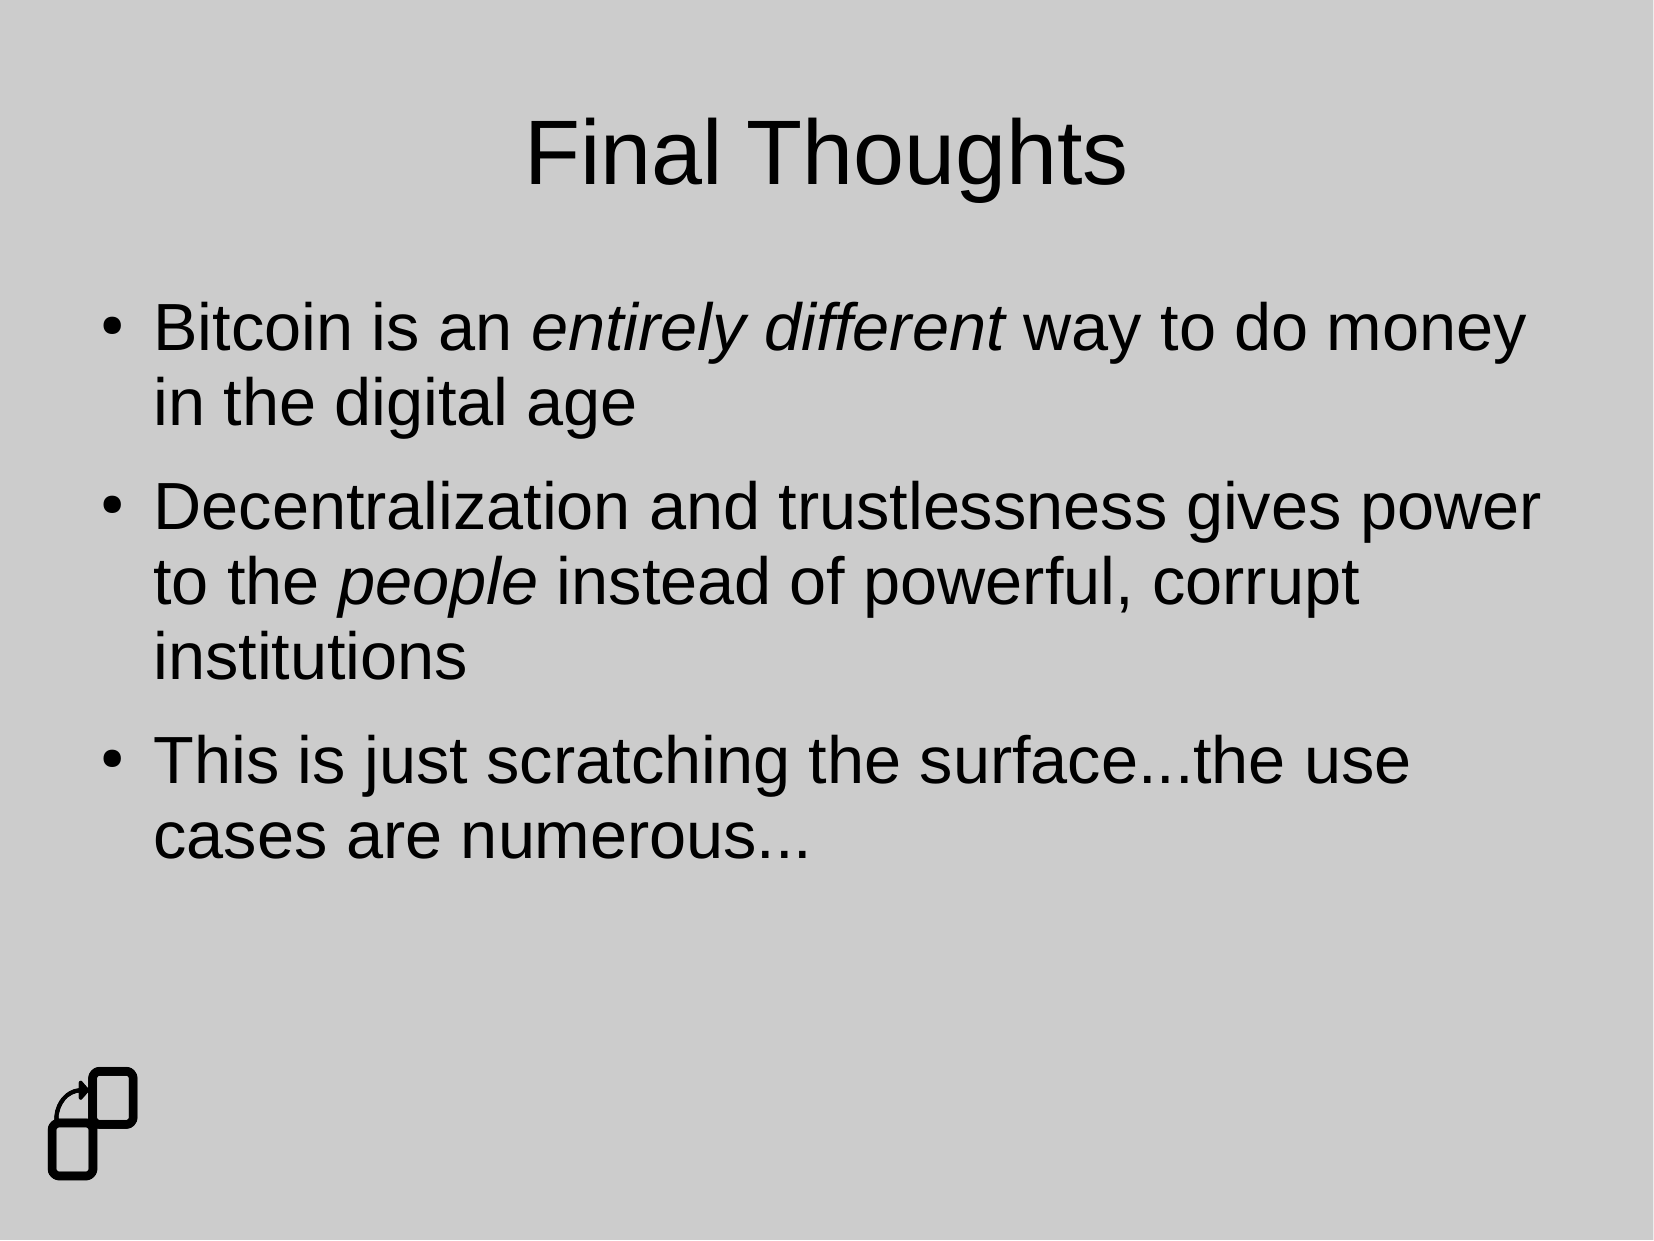

# Final Thoughts
Bitcoin is an entirely different way to do money in the digital age
Decentralization and trustlessness gives power to the people instead of powerful, corrupt institutions
This is just scratching the surface...the use cases are numerous...